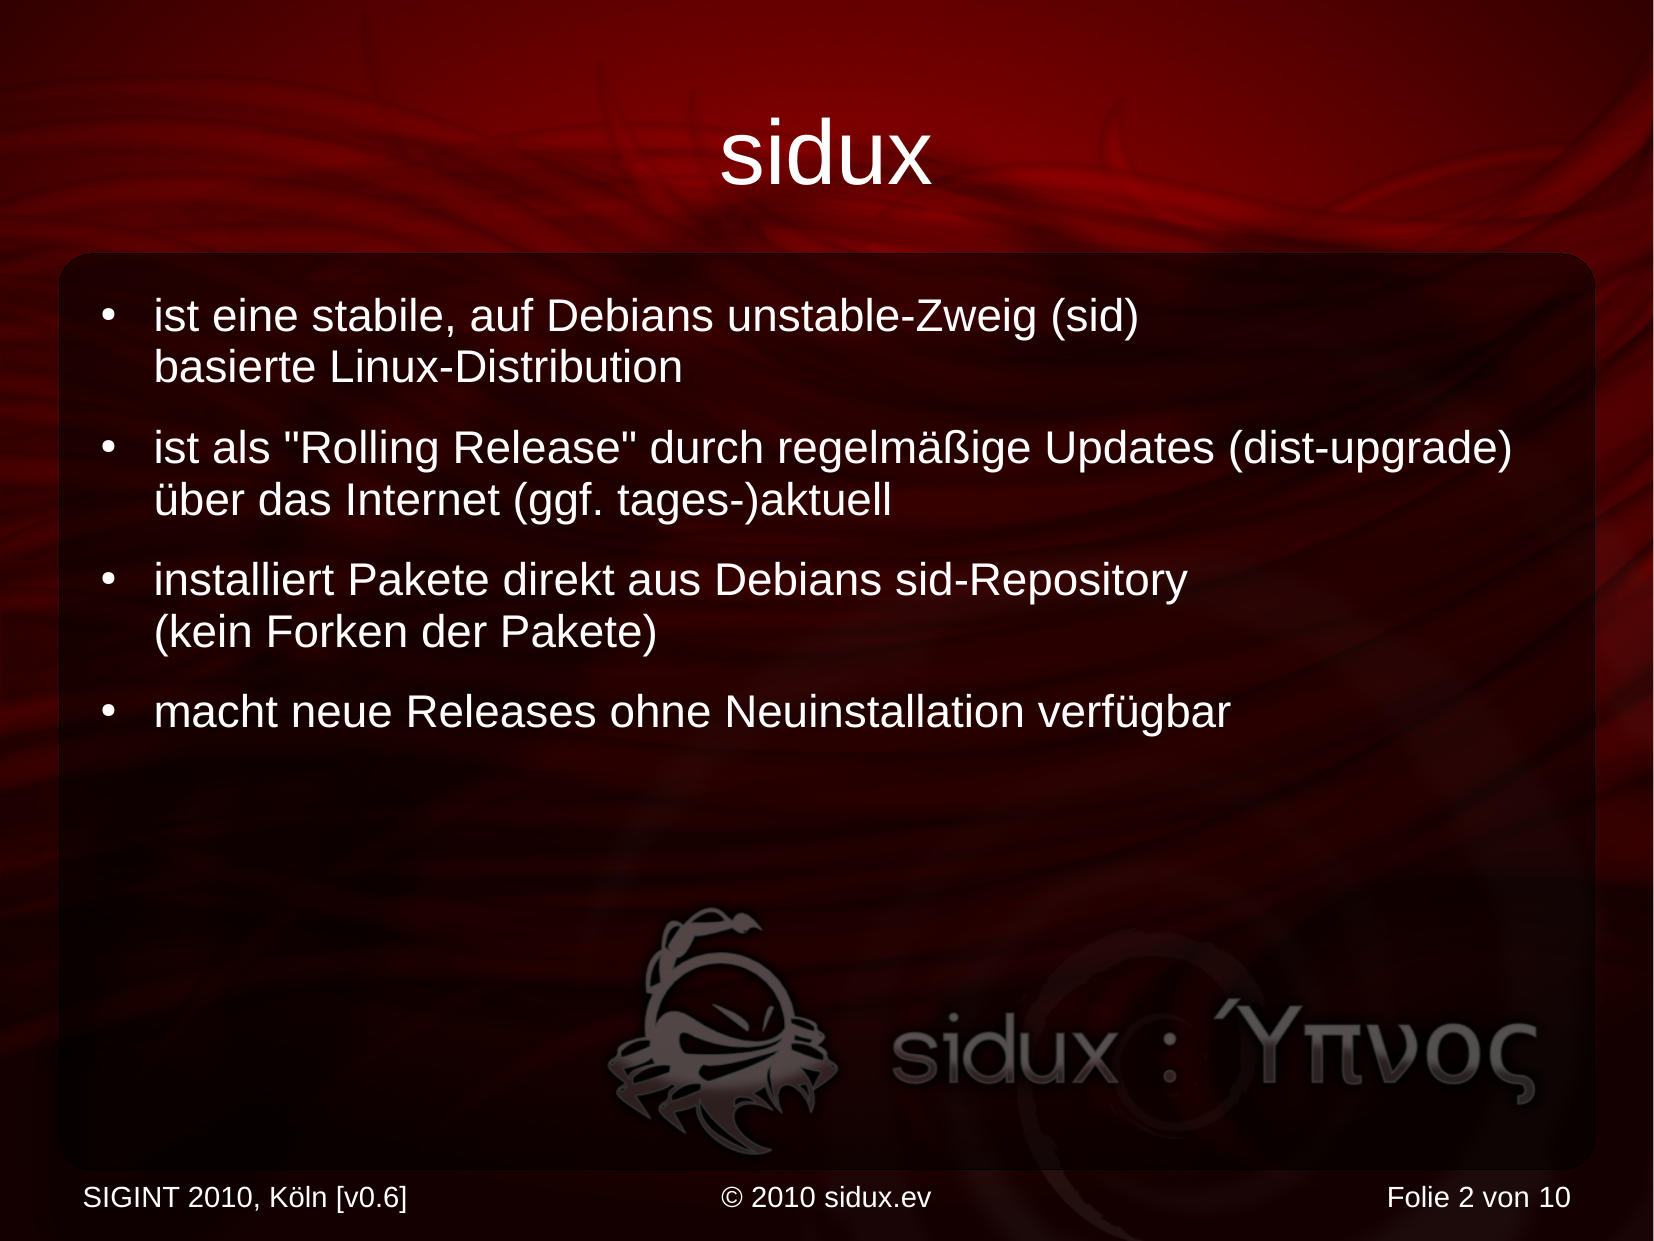

# sidux
ist eine stabile, auf Debians unstable-Zweig (sid)
basierte Linux-Distribution
ist als "Rolling Release" durch regelmäßige Updates (dist-upgrade) über das Internet (ggf. tages-)aktuell
installiert Pakete direkt aus Debians sid-Repository
(kein Forken der Pakete)
macht neue Releases ohne Neuinstallation verfügbar
2